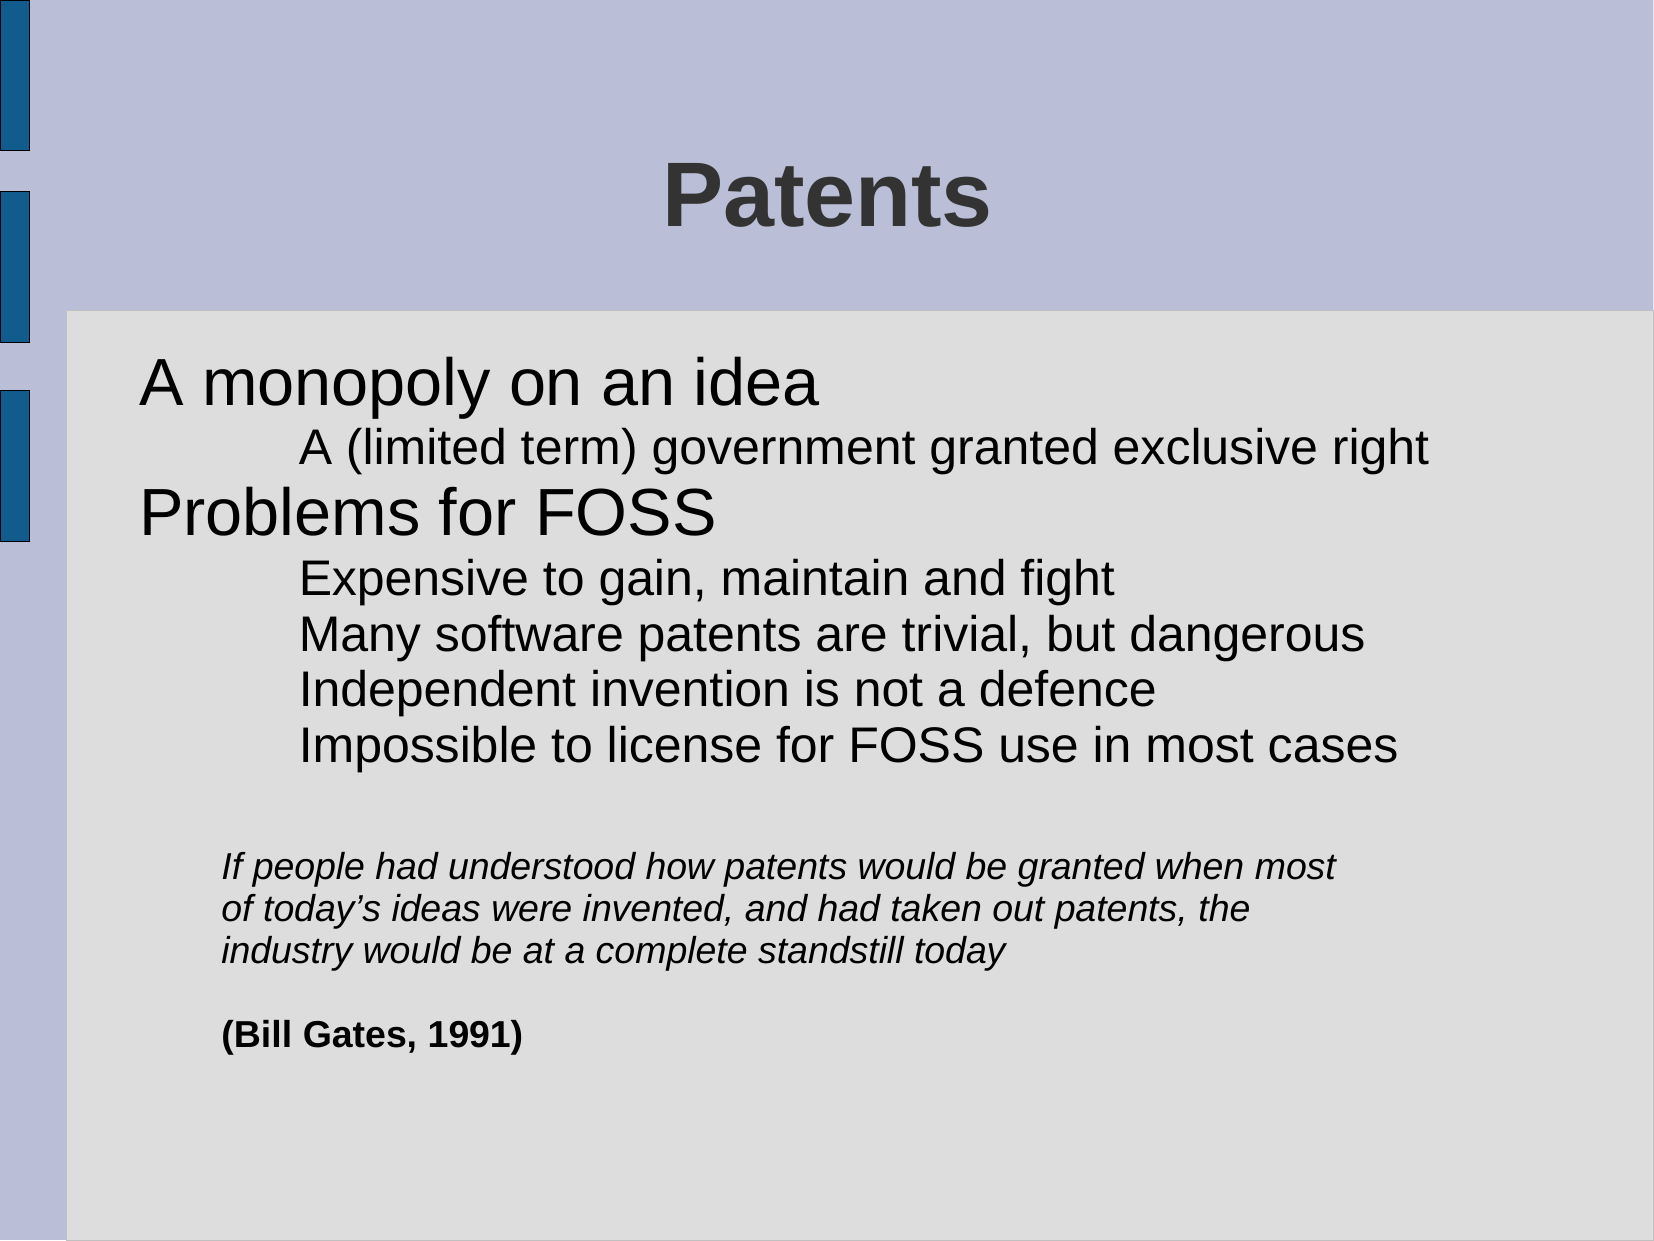

# Patents
A monopoly on an idea
A (limited term) government granted exclusive right
Problems for FOSS
Expensive to gain, maintain and fight
Many software patents are trivial, but dangerous
Independent invention is not a defence
Impossible to license for FOSS use in most cases
If people had understood how patents would be granted when most of today’s ideas were invented, and had taken out patents, the industry would be at a complete standstill today
(Bill Gates, 1991)